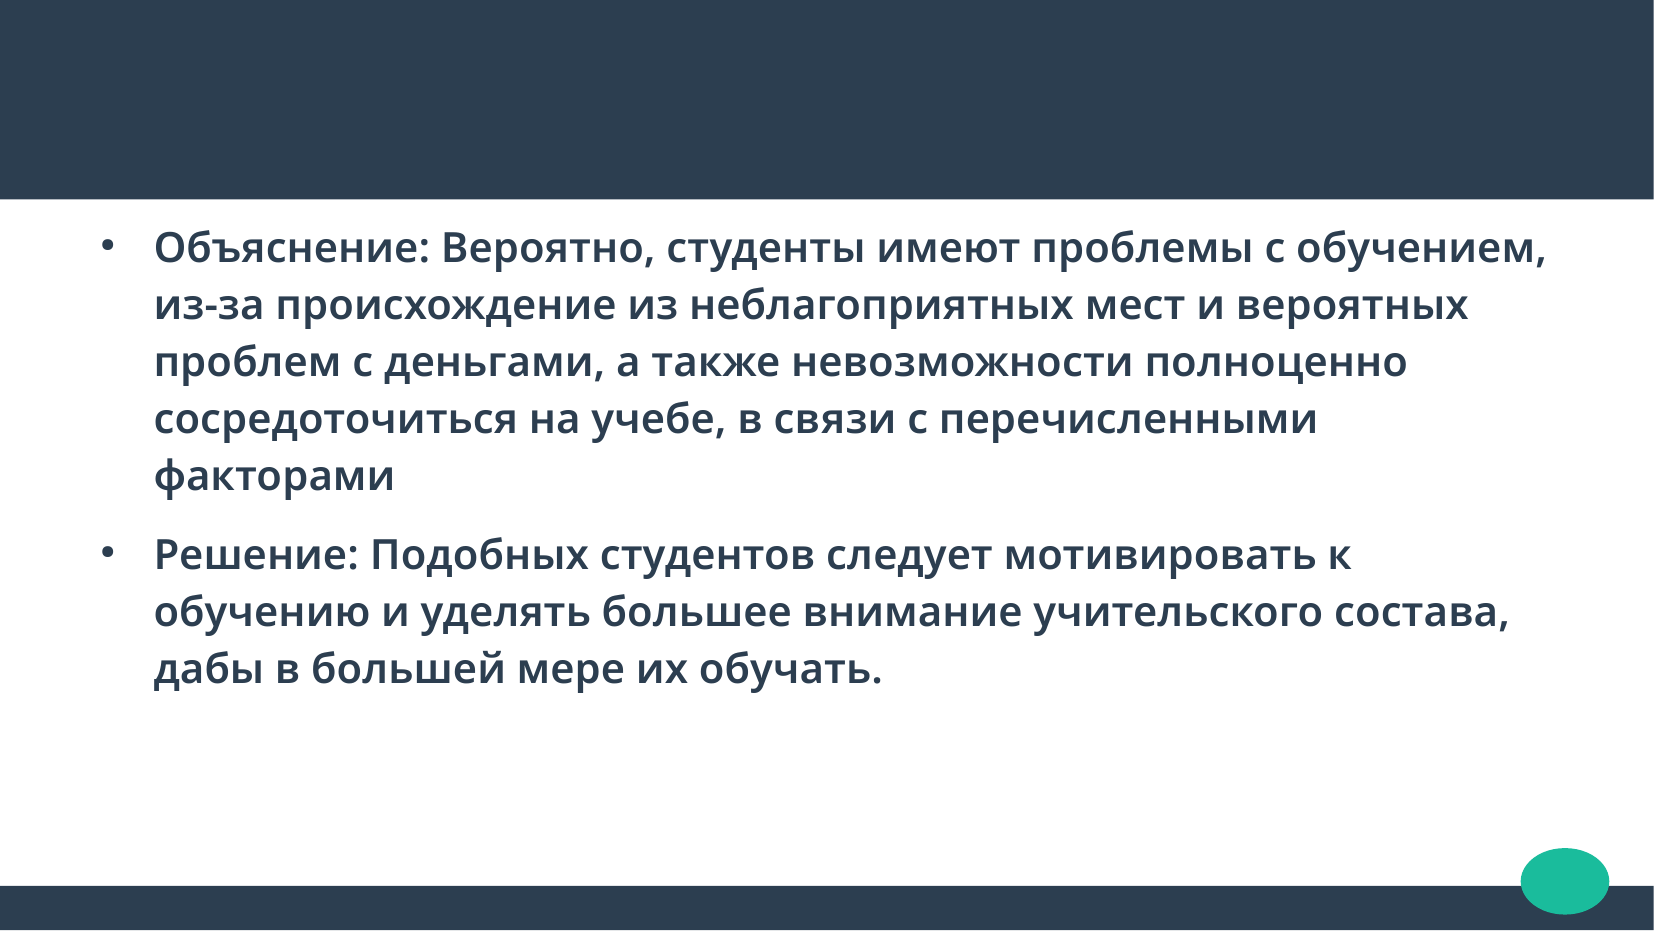

#
Объяснение: Вероятно, студенты имеют проблемы с обучением, из-за происхождение из неблагоприятных мест и вероятных проблем с деньгами, а также невозможности полноценно сосредоточиться на учебе, в связи с перечисленными факторами
Решение: Подобных студентов следует мотивировать к обучению и уделять большее внимание учительского состава, дабы в большей мере их обучать.